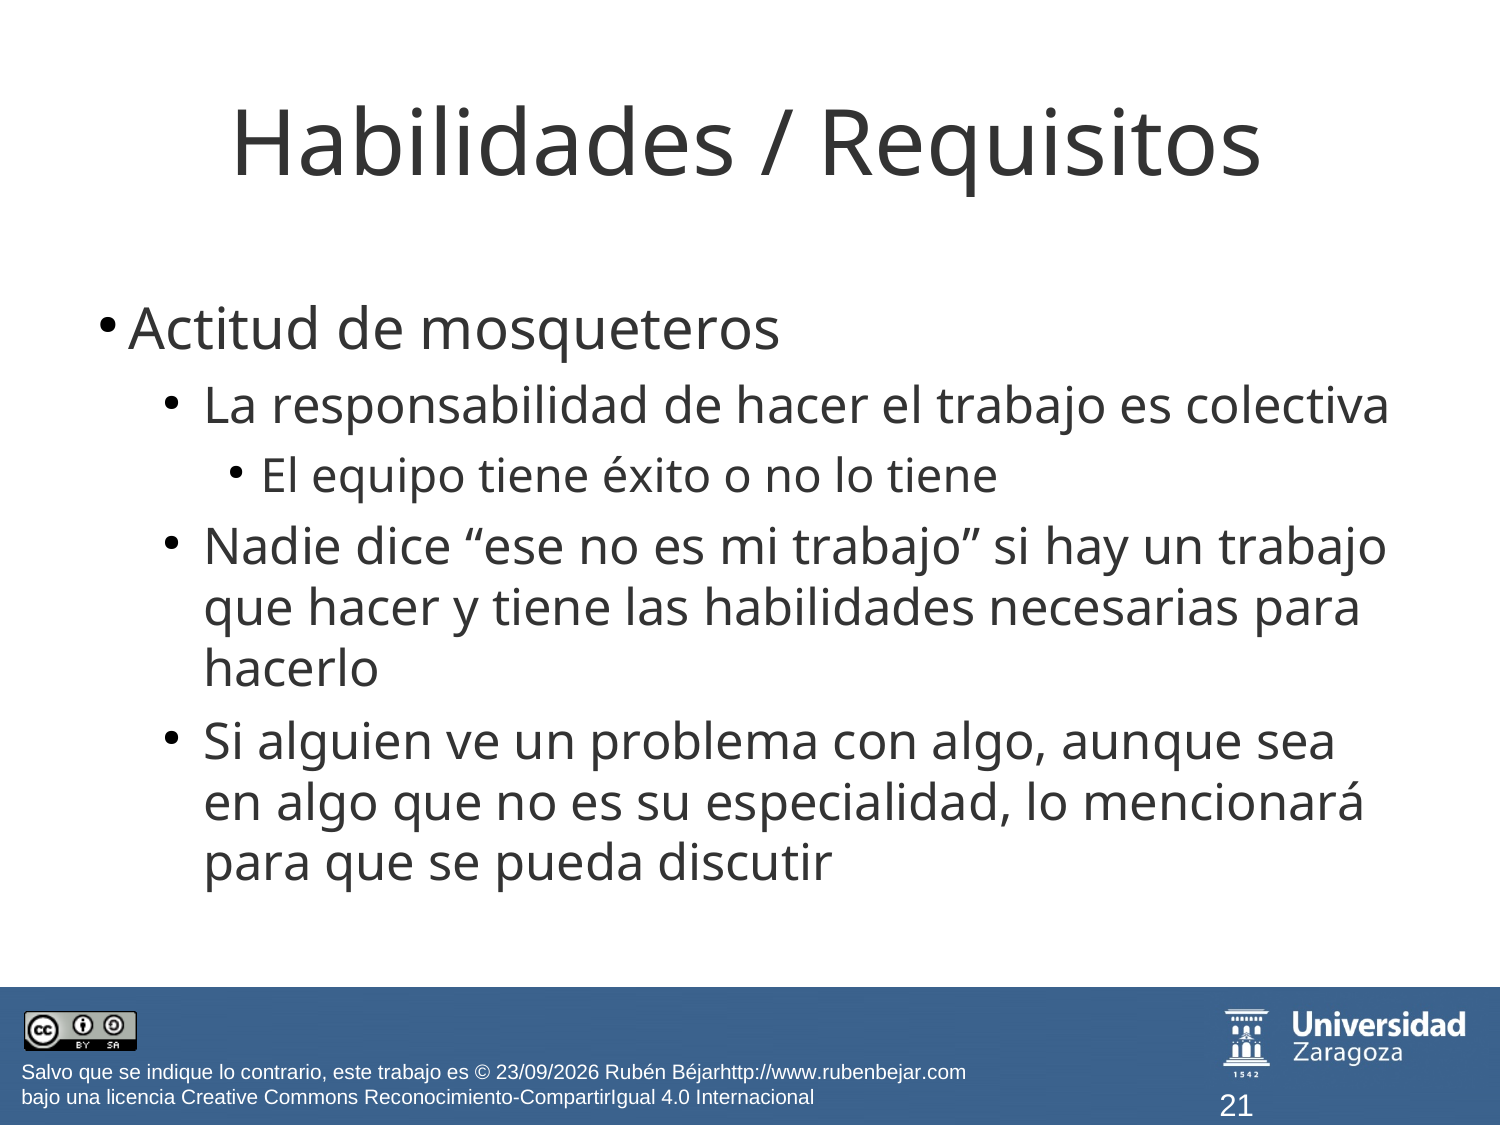

# Habilidades / Requisitos
Actitud de mosqueteros
La responsabilidad de hacer el trabajo es colectiva
El equipo tiene éxito o no lo tiene
Nadie dice “ese no es mi trabajo” si hay un trabajo que hacer y tiene las habilidades necesarias para hacerlo
Si alguien ve un problema con algo, aunque sea en algo que no es su especialidad, lo mencionará para que se pueda discutir